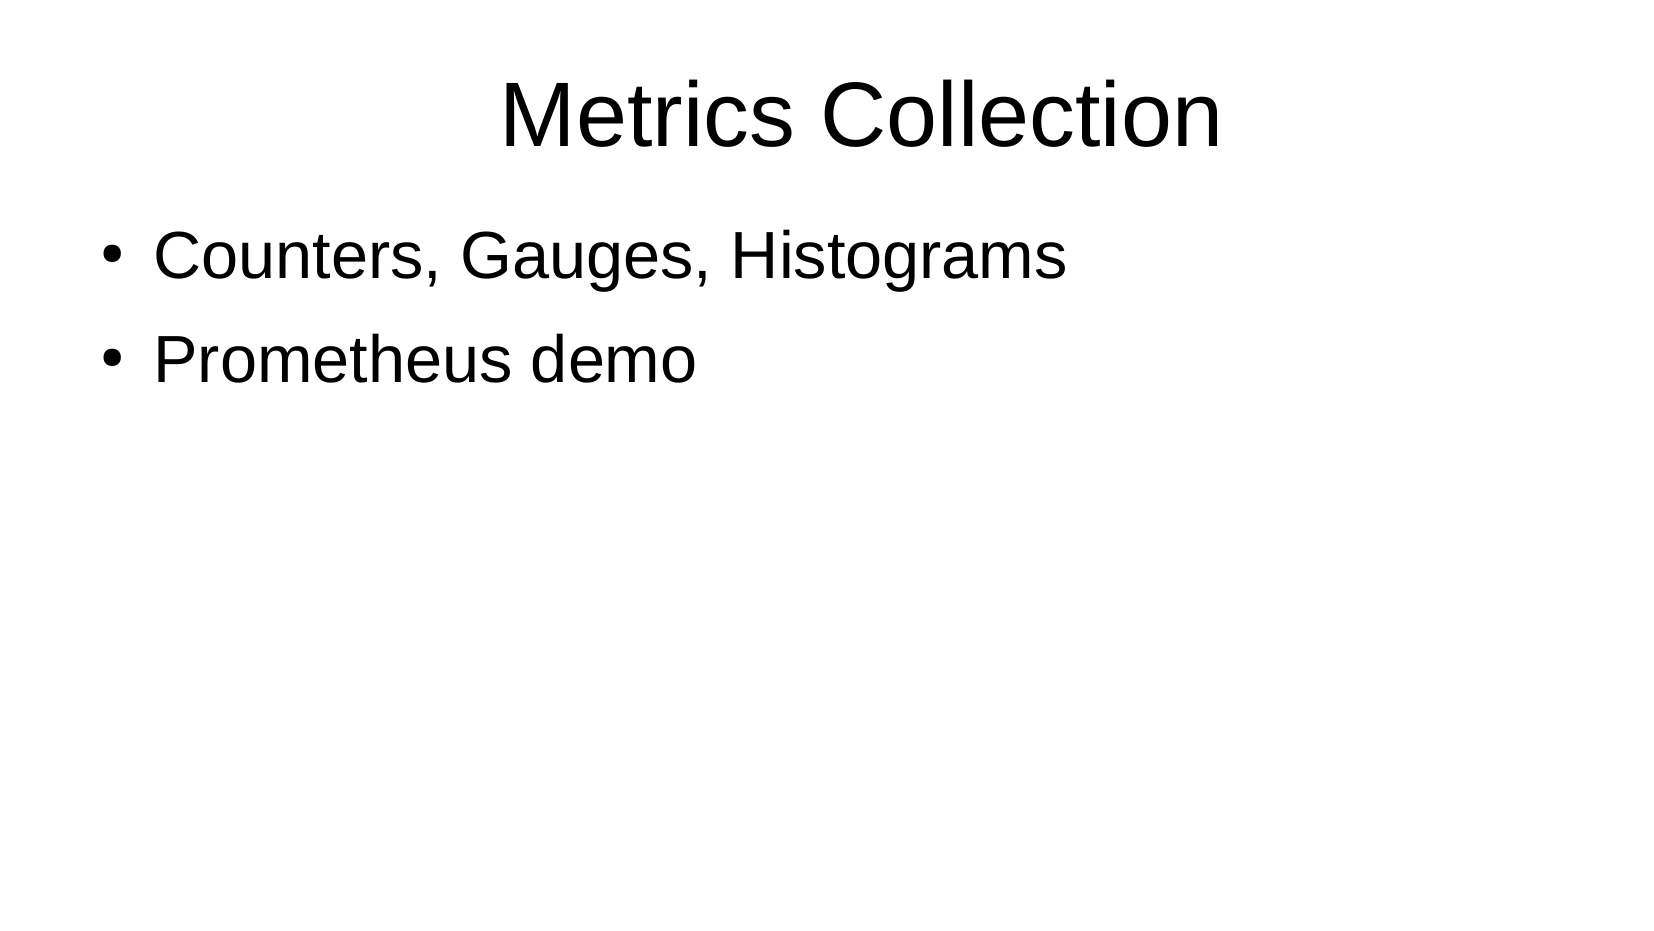

# Metrics Collection
Counters, Gauges, Histograms
Prometheus demo